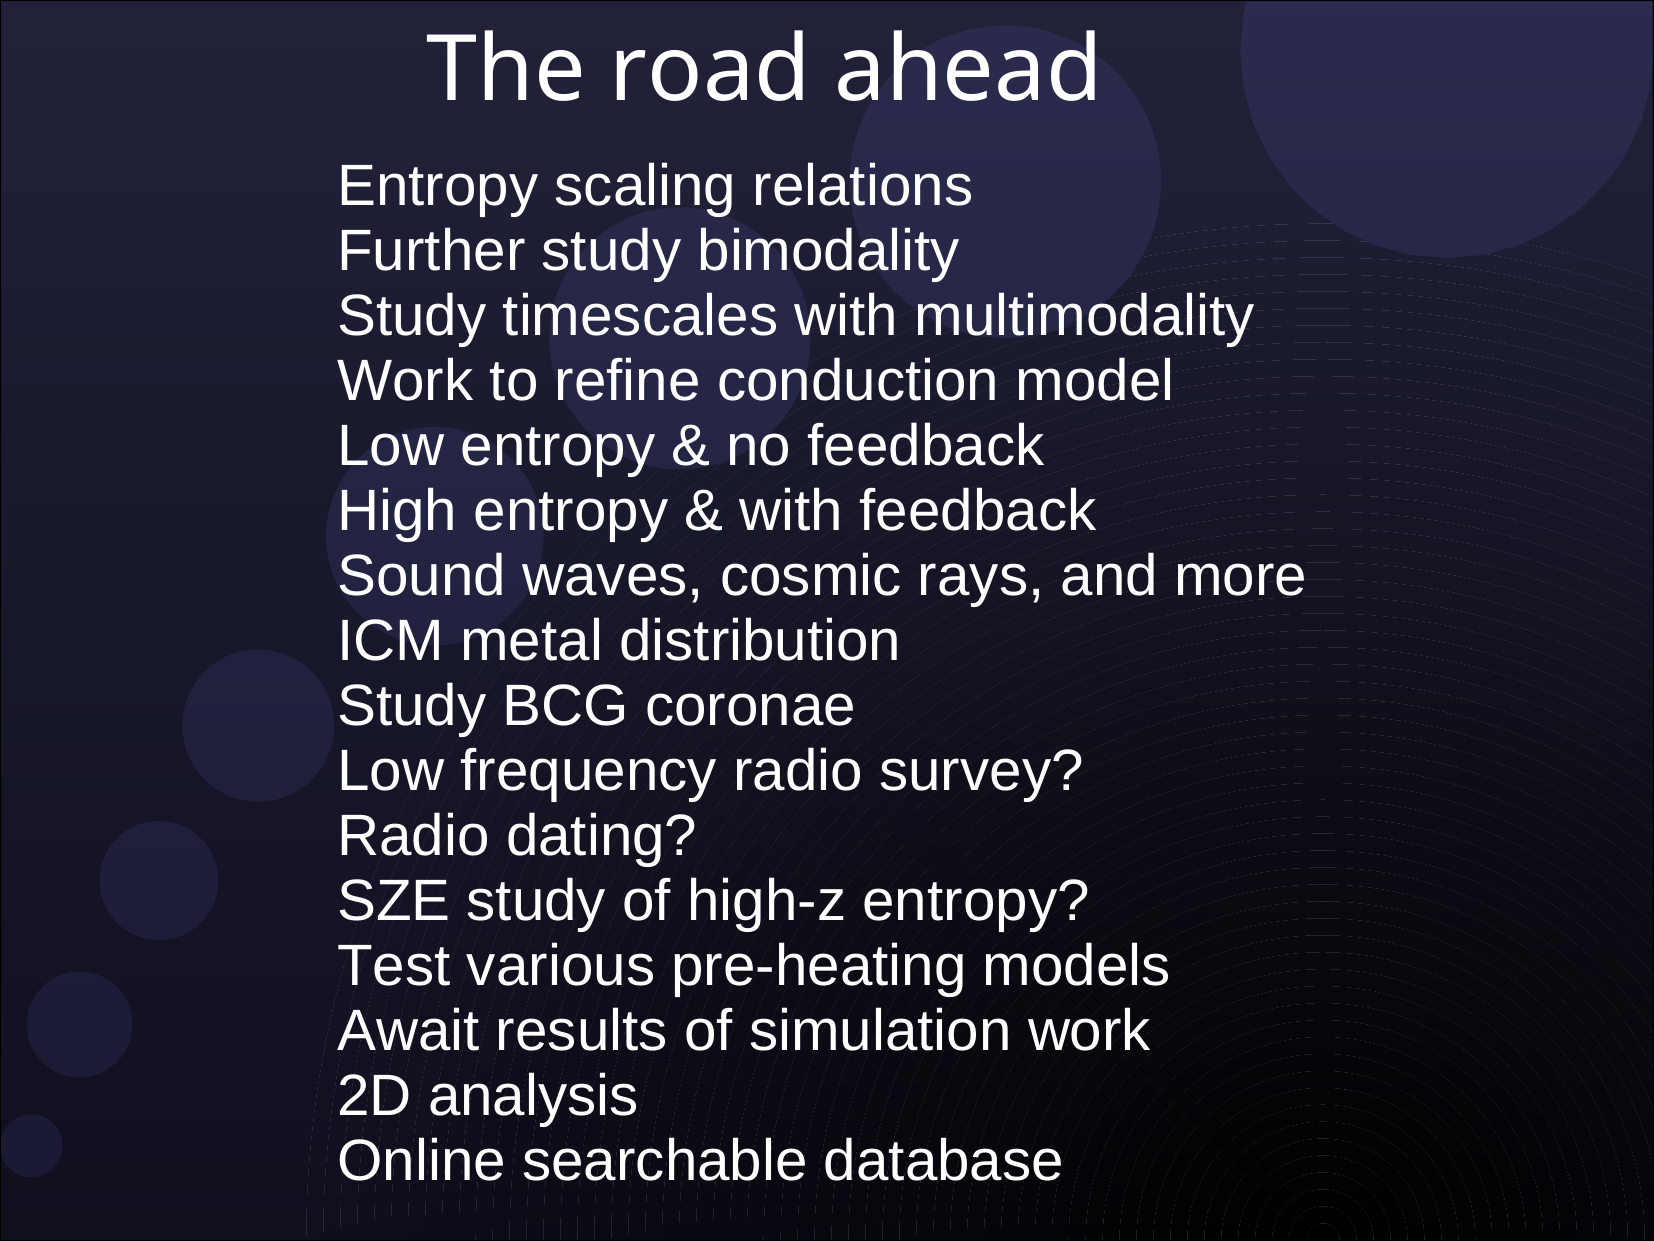

The road ahead
 Entropy scaling relations
 Further study bimodality
 Study timescales with multimodality
 Work to refine conduction model
 Low entropy & no feedback
 High entropy & with feedback
 Sound waves, cosmic rays, and more
 ICM metal distribution
 Study BCG coronae
 Low frequency radio survey?
 Radio dating?
 SZE study of high-z entropy?
 Test various pre-heating models
 Await results of simulation work
 2D analysis
 Online searchable database